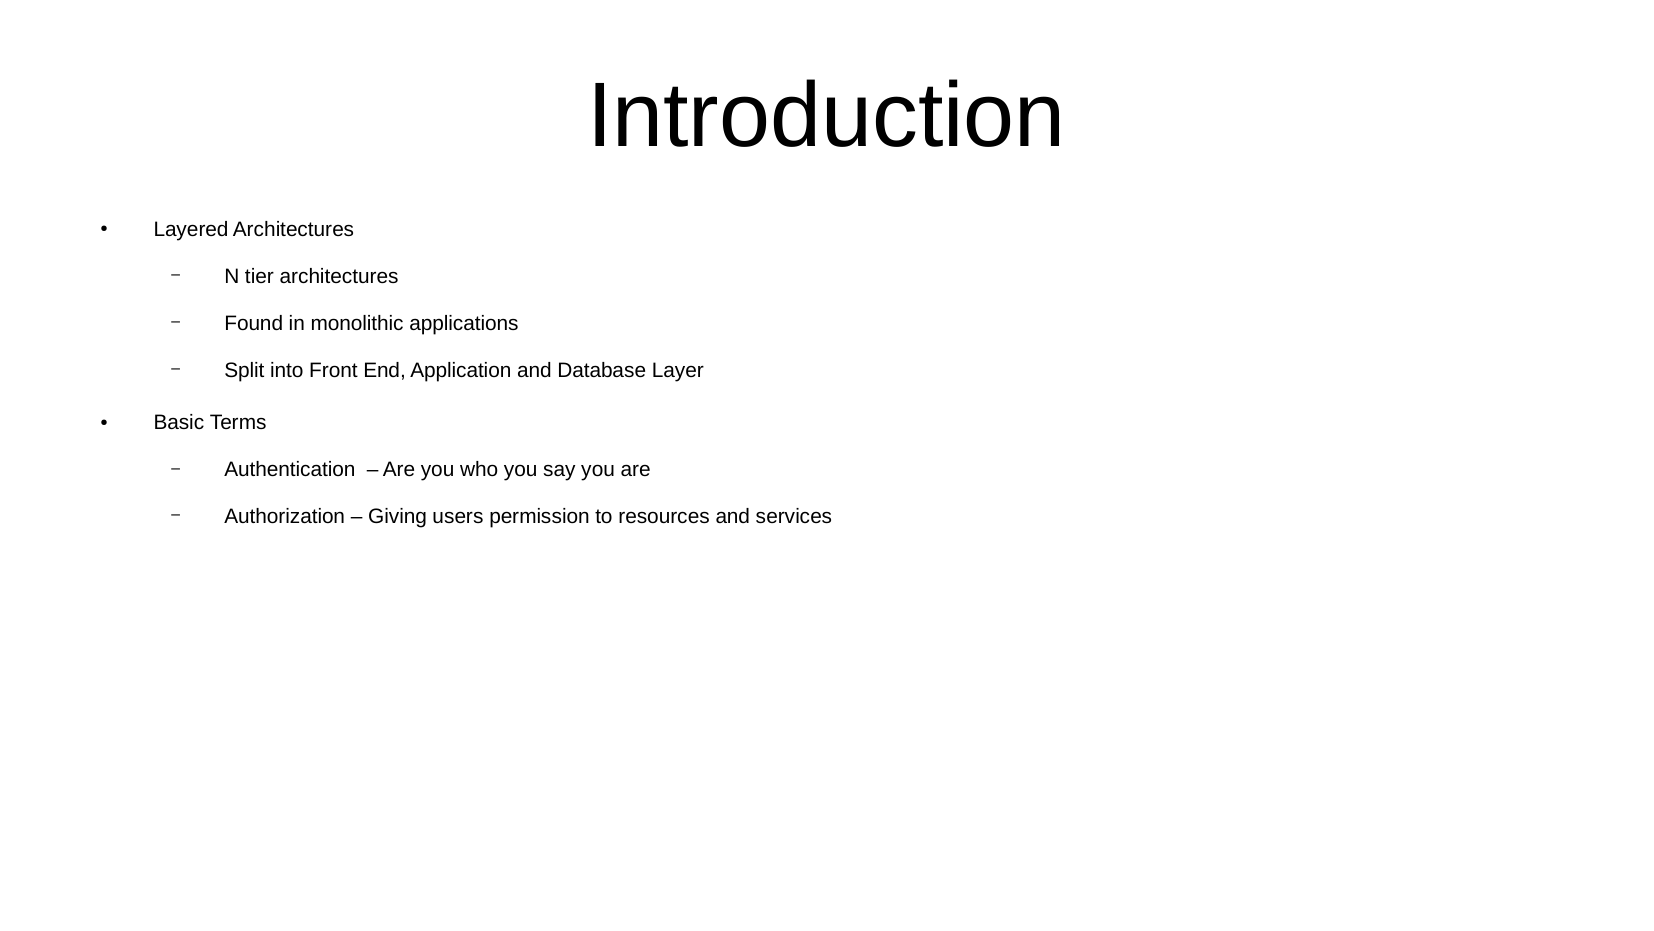

# Introduction
Layered Architectures
N tier architectures
Found in monolithic applications
Split into Front End, Application and Database Layer
Basic Terms
Authentication – Are you who you say you are
Authorization – Giving users permission to resources and services